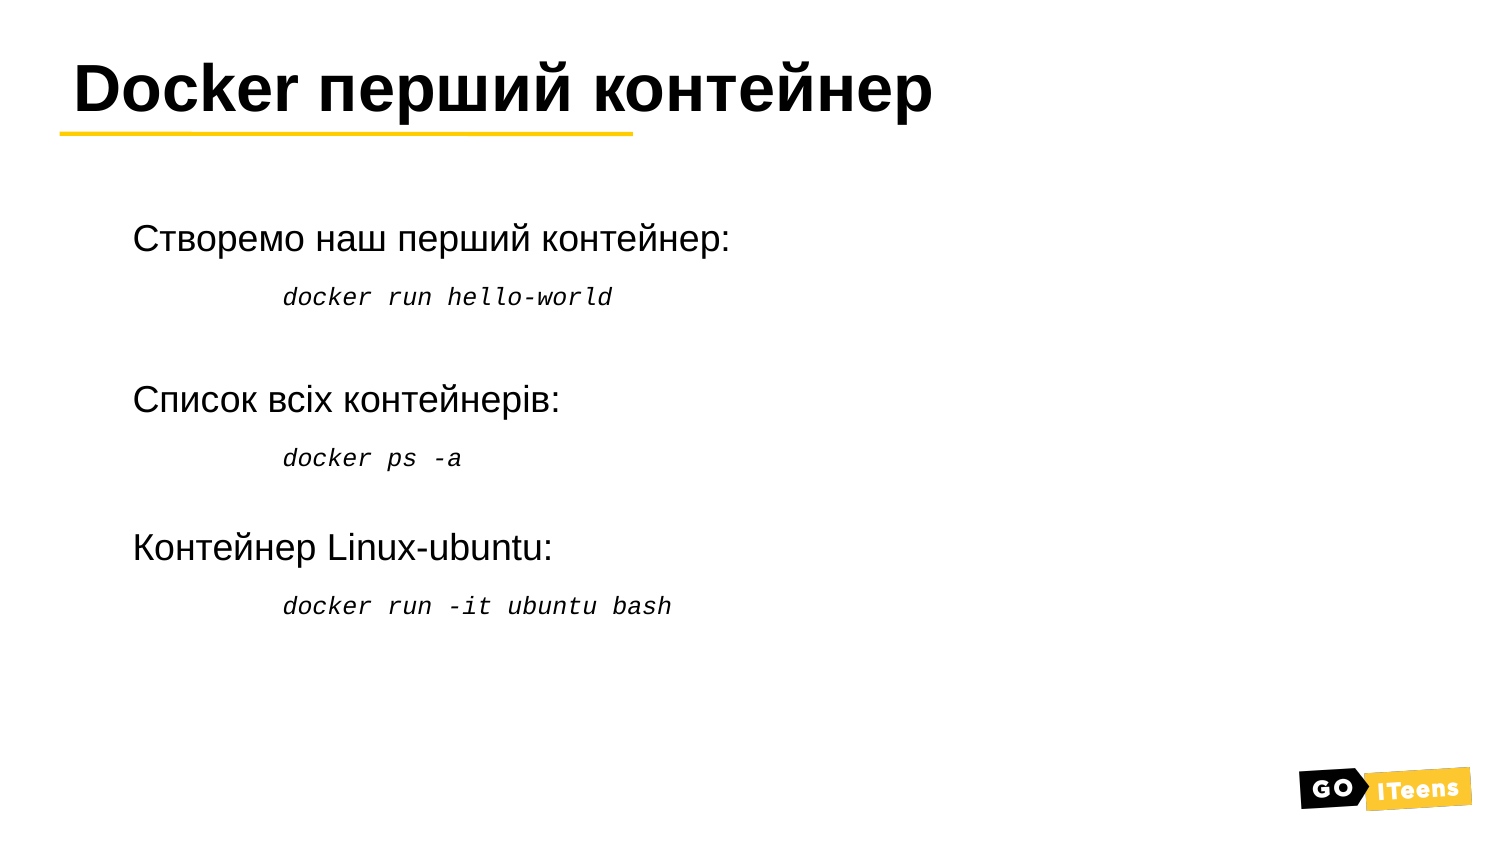

Docker перший контейнер
Створемо наш перший контейнер:
	docker run hello-world
Список всіх контейнерів:
	docker ps -a
Контейнер Linux-ubuntu:
	docker run -it ubuntu bash